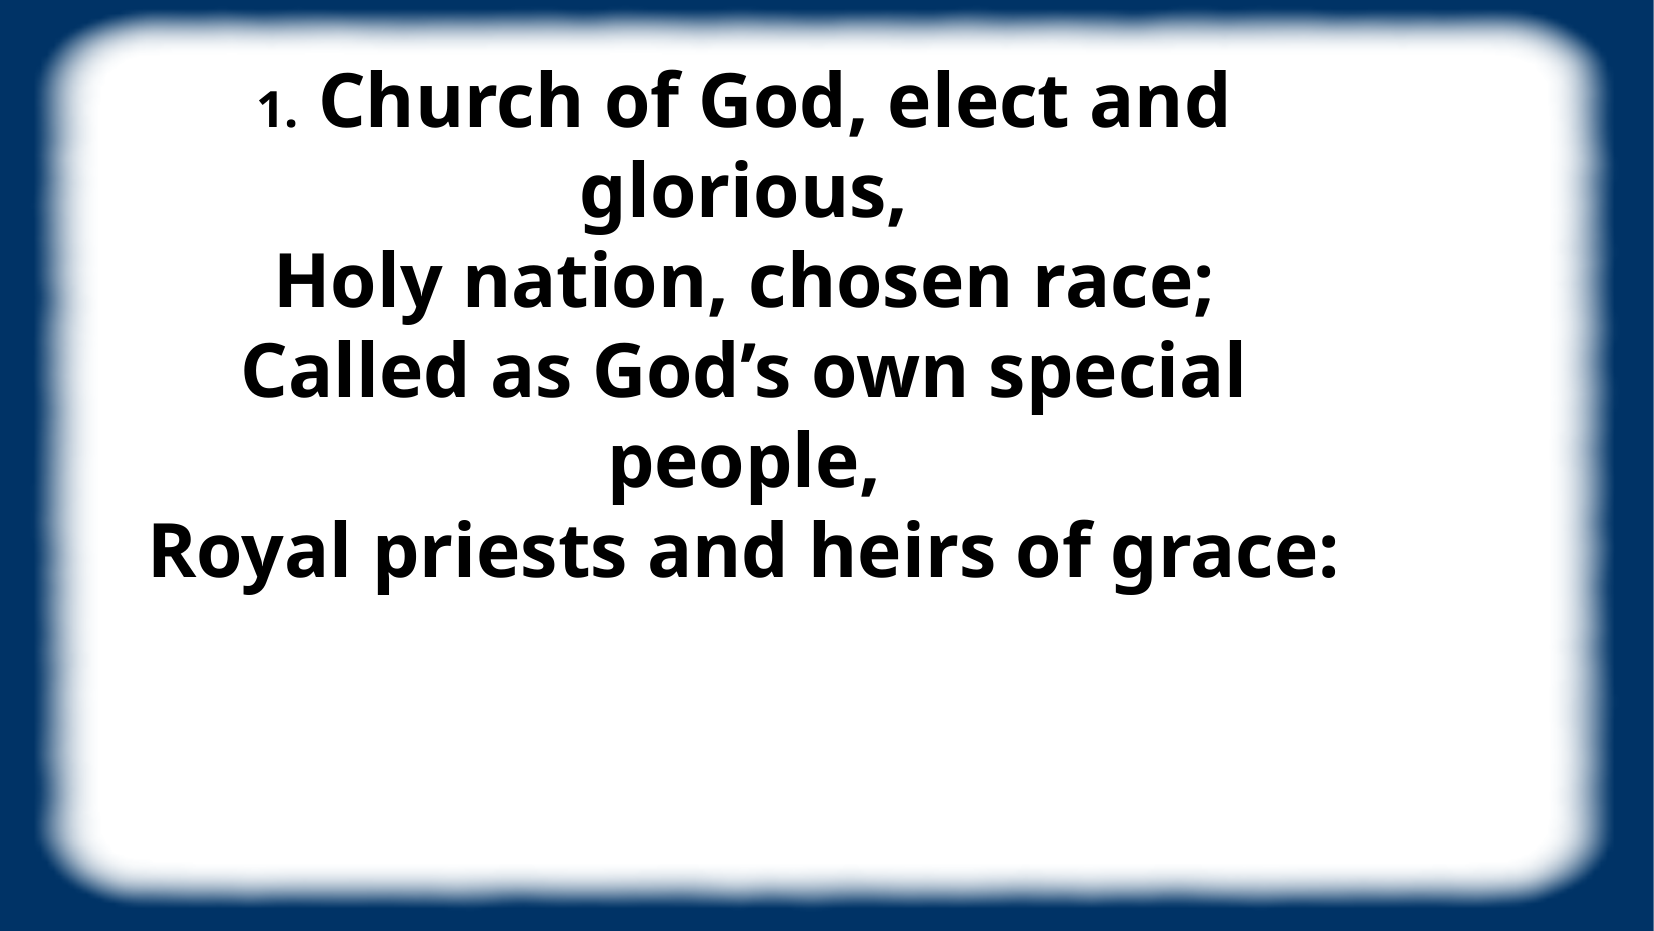

1. Church of God, elect and glorious,
Holy nation, chosen race;
Called as God’s own special people,
Royal priests and heirs of grace: